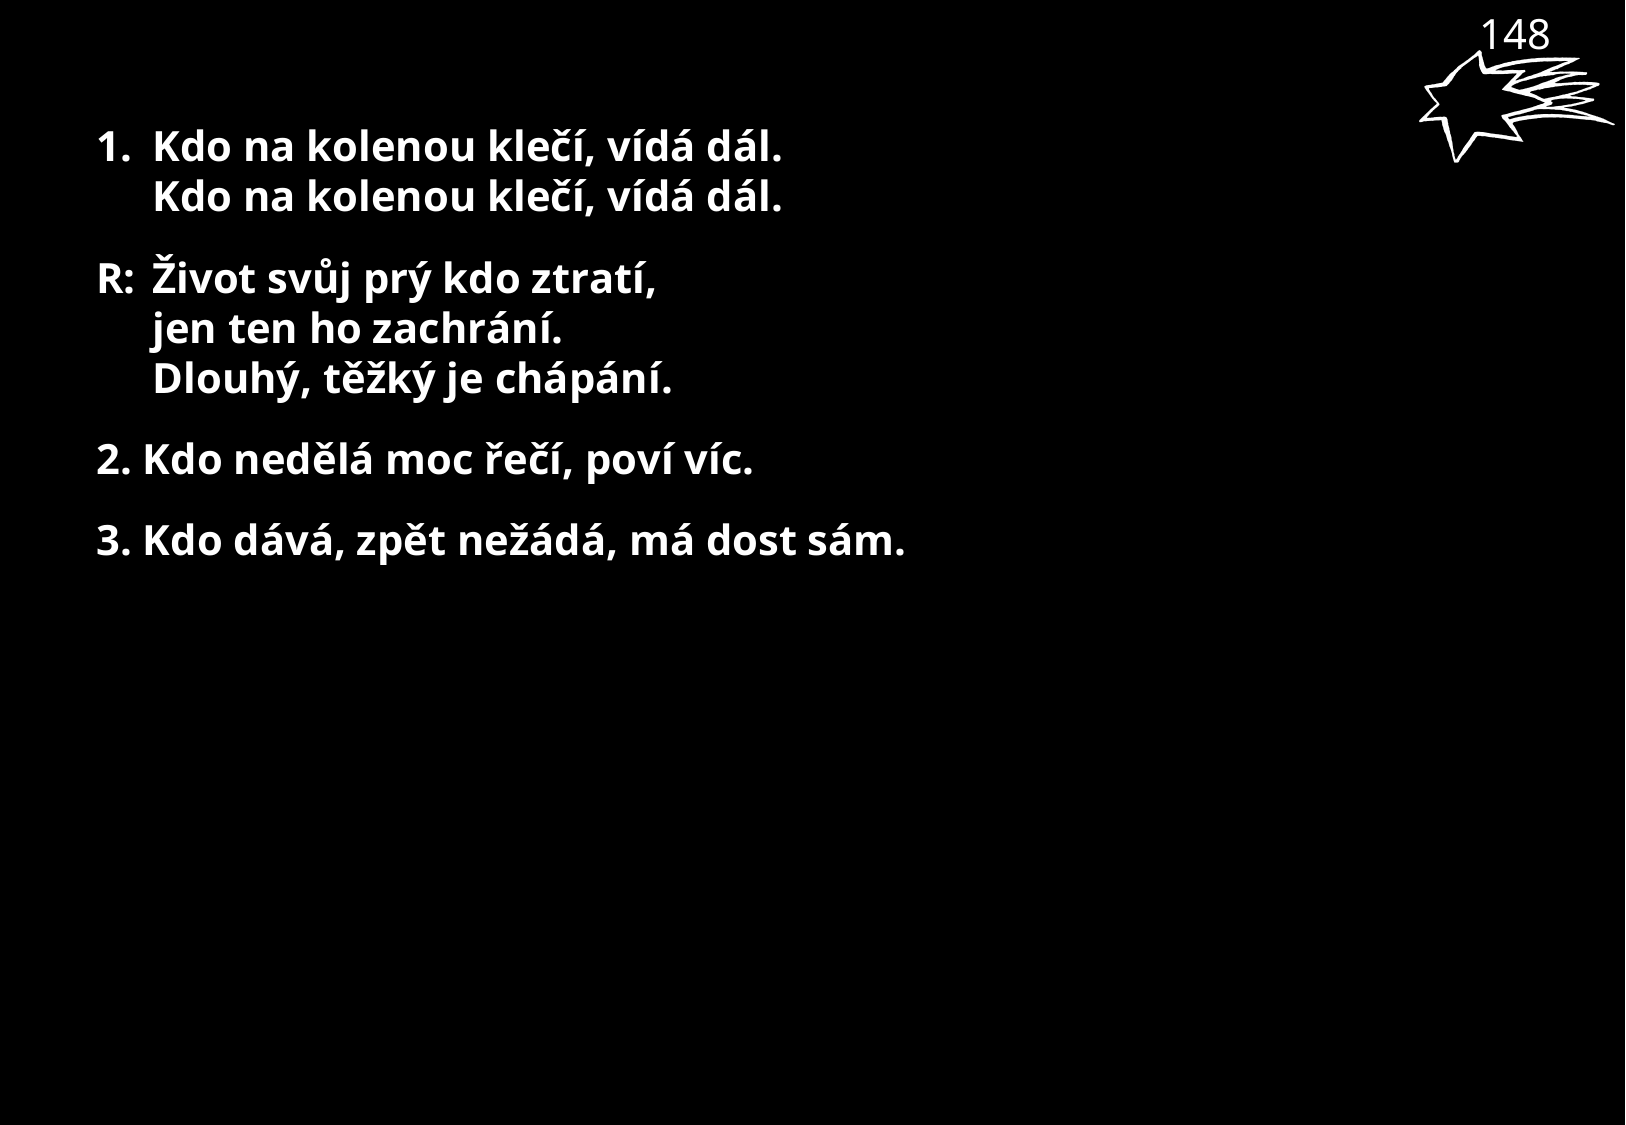

148
# 1. 	Kdo na kolenou klečí, vídá dál. Kdo na kolenou klečí, vídá dál.
R: 	Život svůj prý kdo ztratí,
jen ten ho zachrání.
Dlouhý, těžký je chápání.
2. Kdo nedělá moc řečí, poví víc.
3. Kdo dává, zpět nežádá, má dost sám.